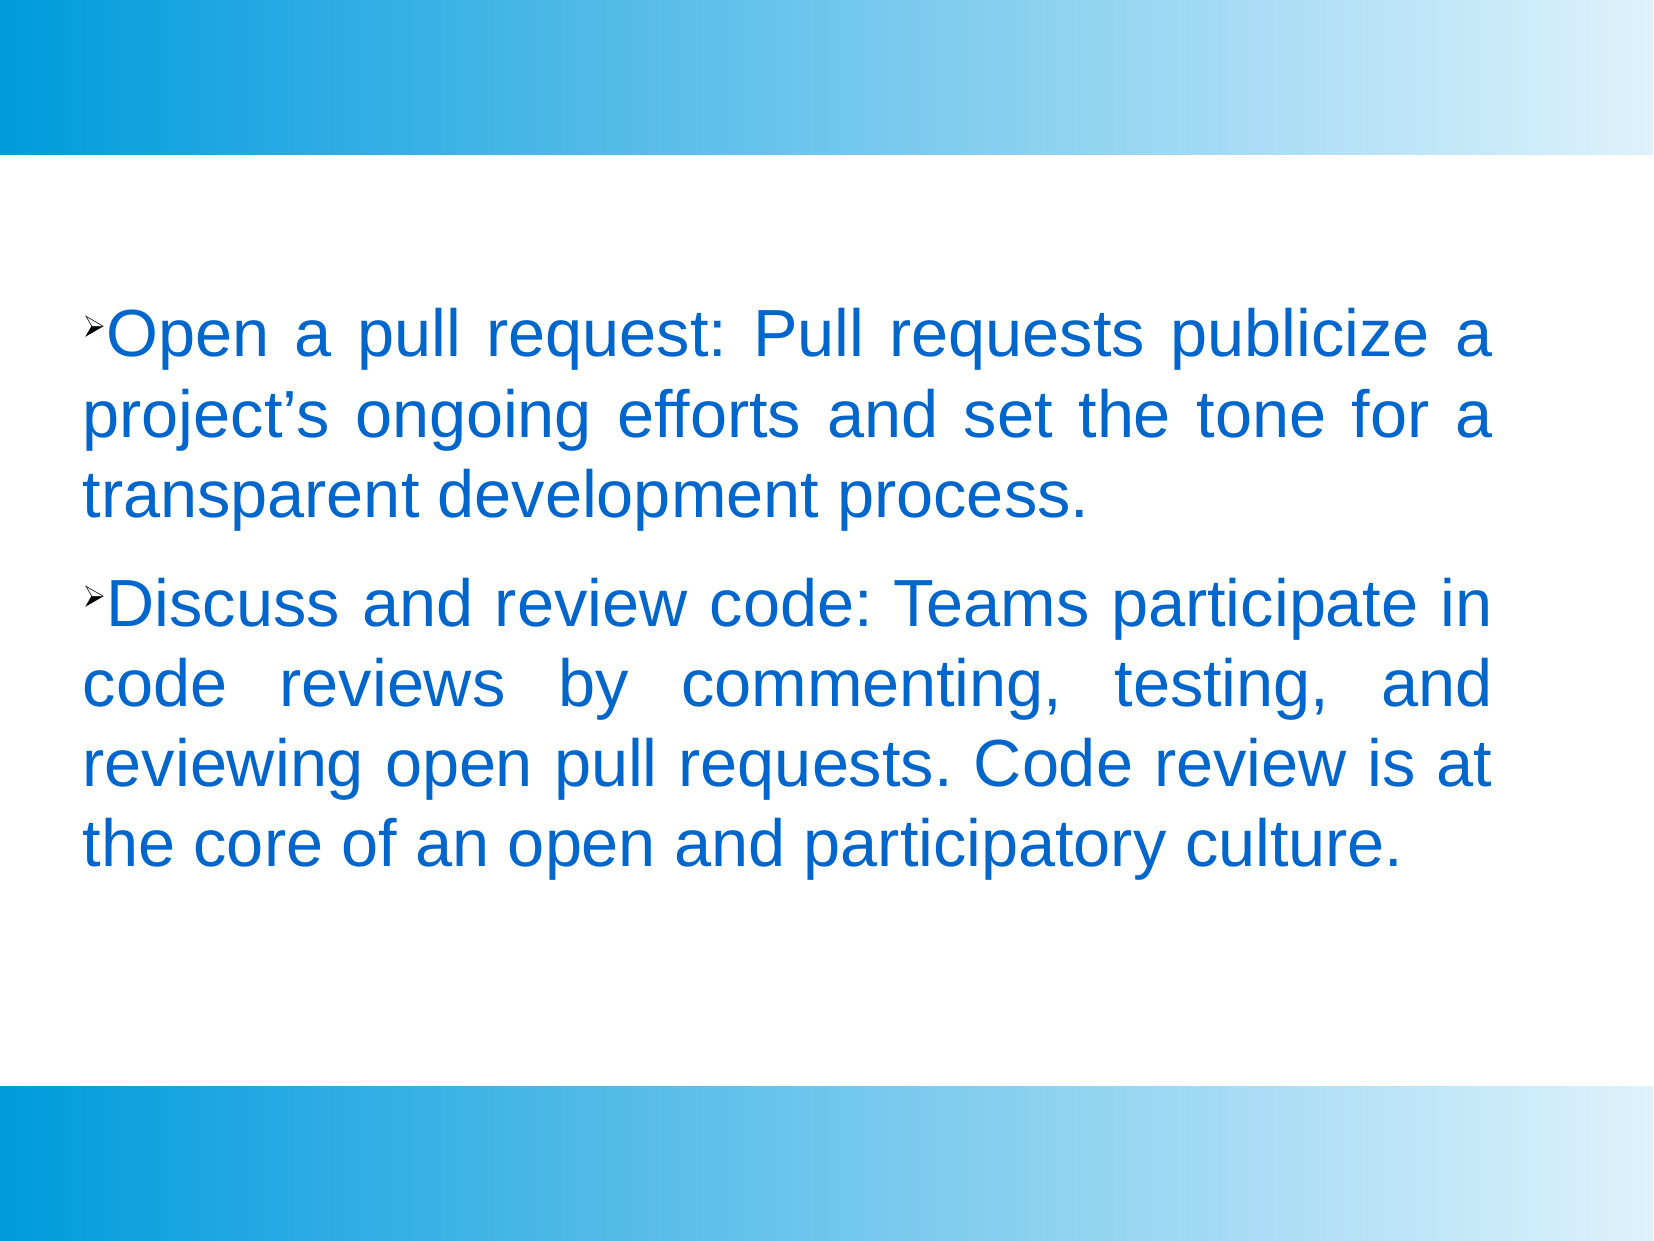

#
Open a pull request: Pull requests publicize a project’s ongoing efforts and set the tone for a transparent development process.
Discuss and review code: Teams participate in code reviews by commenting, testing, and reviewing open pull requests. Code review is at the core of an open and participatory culture.